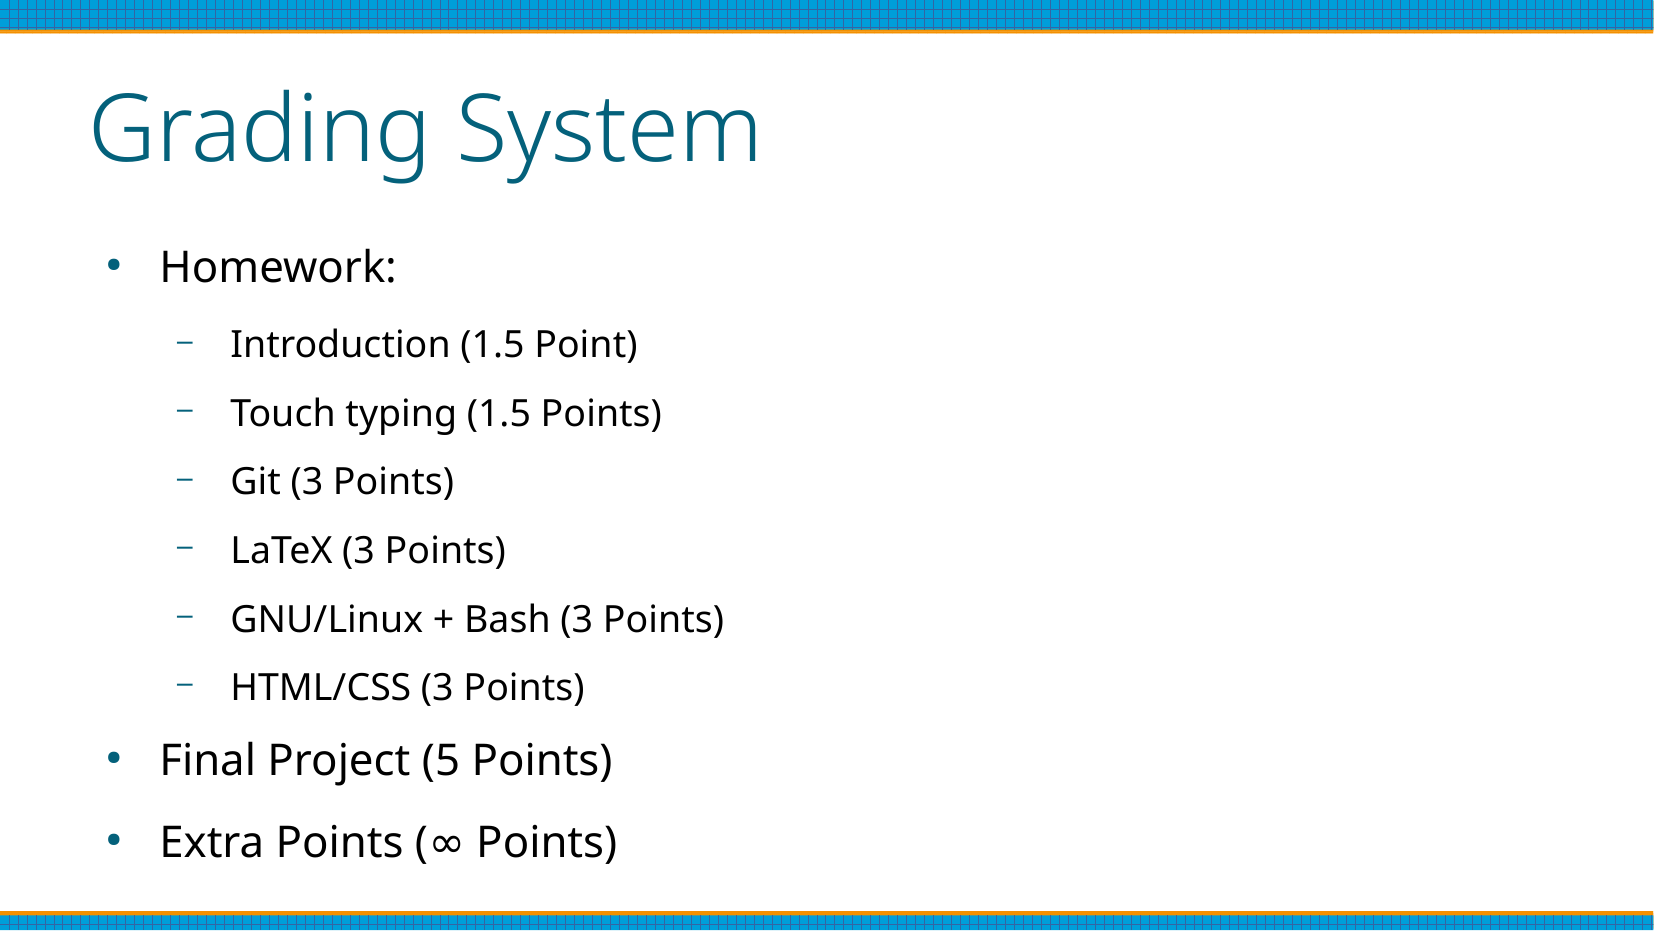

# Grading System
Homework:
Introduction (1.5 Point)
Touch typing (1.5 Points)
Git (3 Points)
LaTeX (3 Points)
GNU/Linux + Bash (3 Points)
HTML/CSS (3 Points)
Final Project (5 Points)
Extra Points (∞ Points)